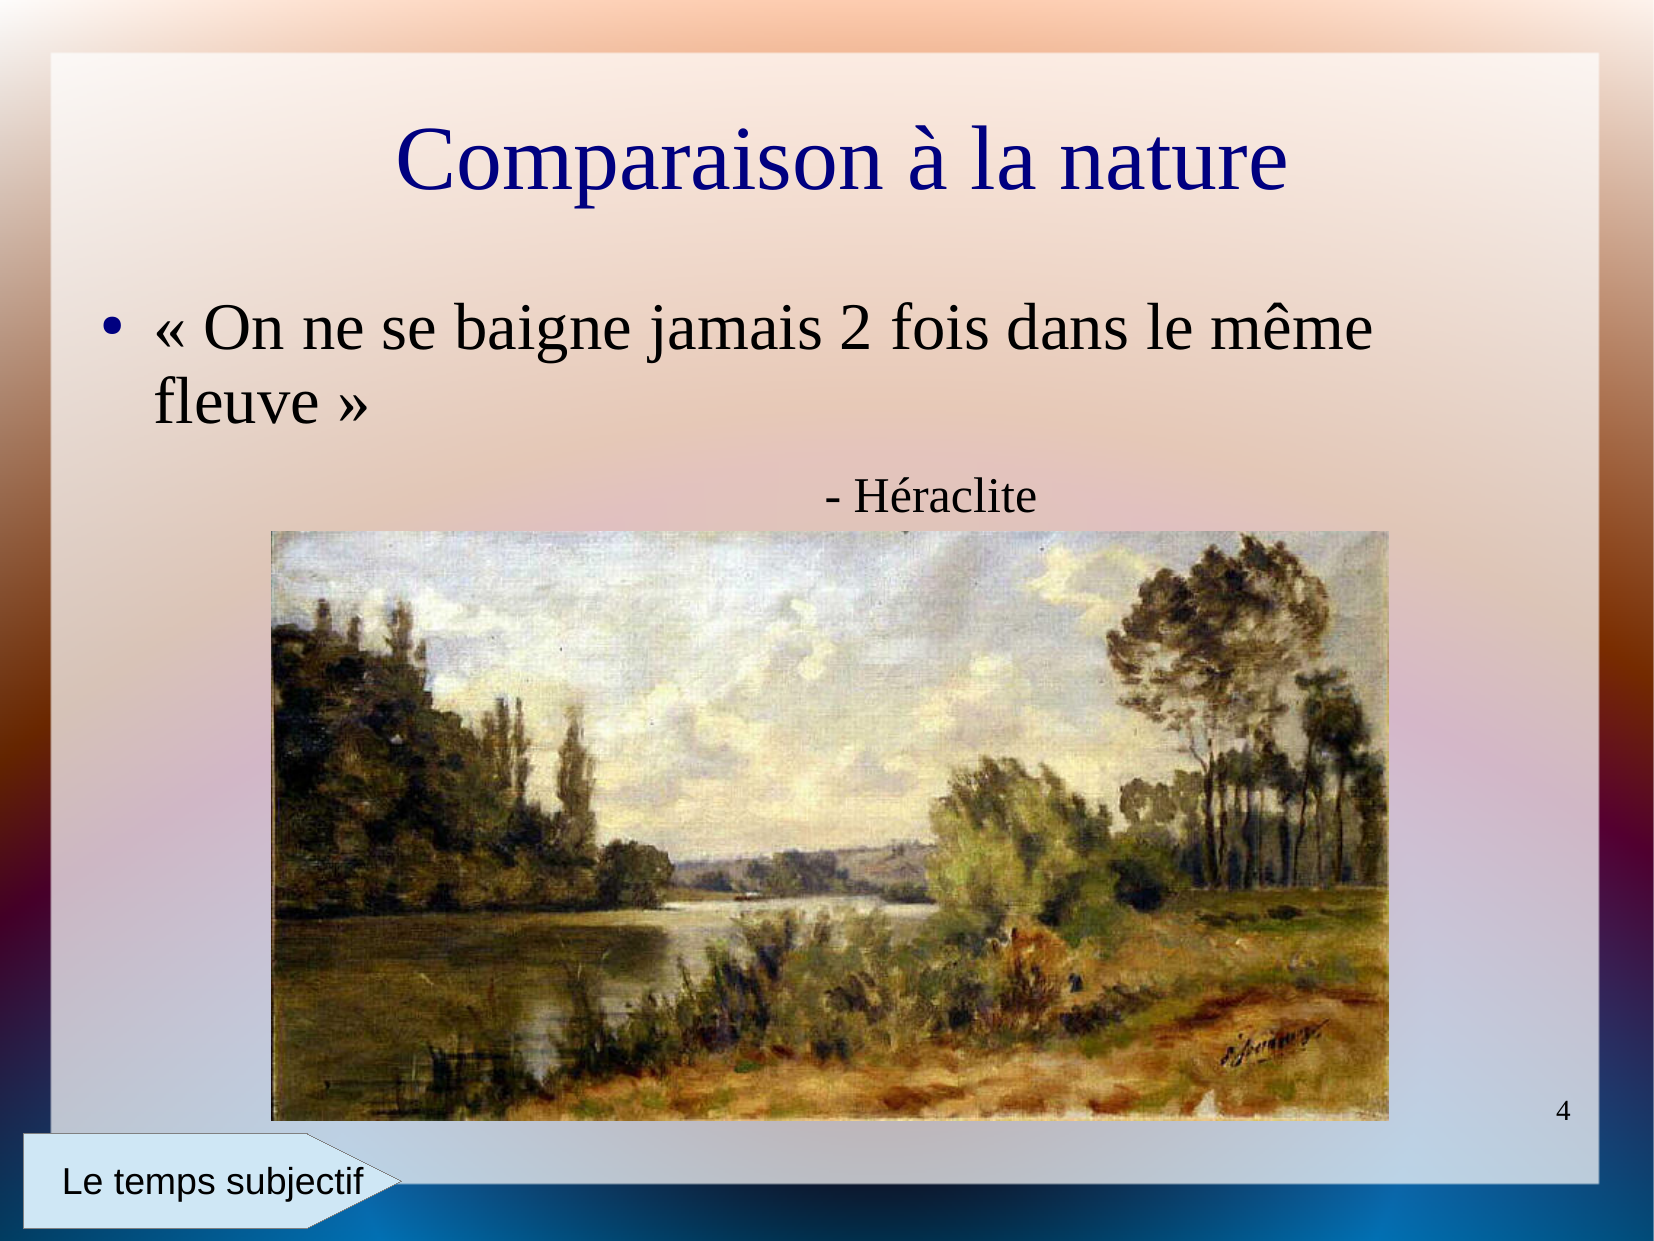

# Comparaison à la nature
« On ne se baigne jamais 2 fois dans le même fleuve »
 - Héraclite
4
Le temps subjectif